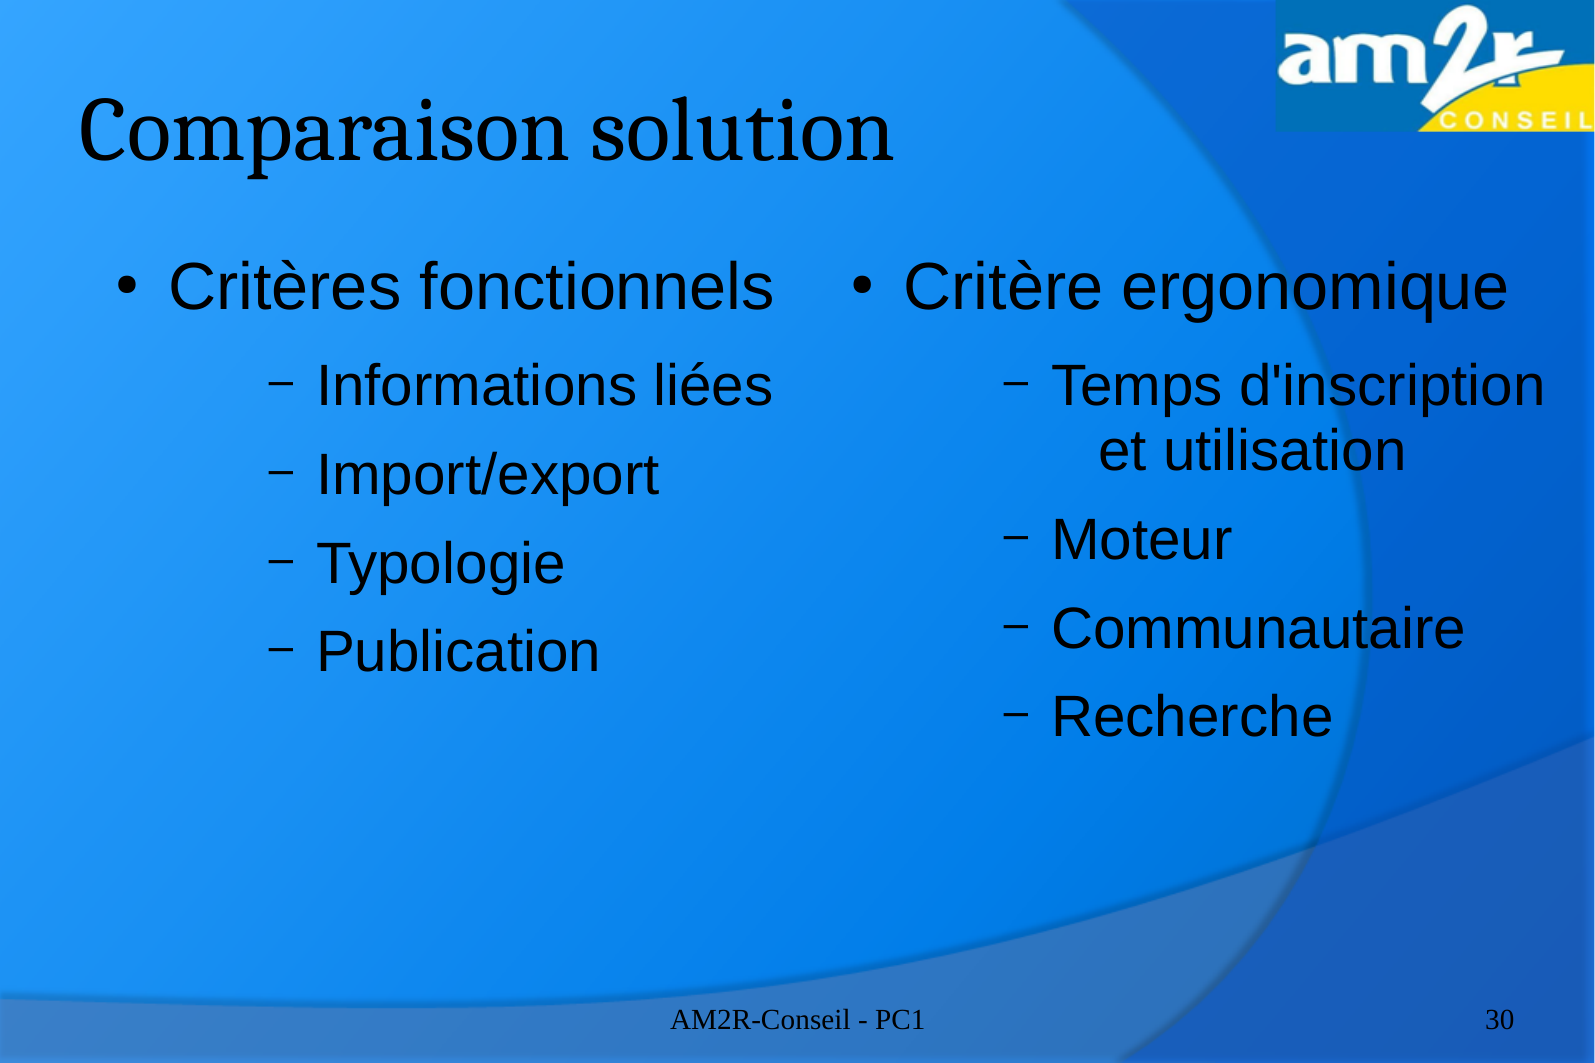

# Comparaison solution
Critères fonctionnels
Informations liées
Import/export
Typologie
Publication
Critère ergonomique
Temps d'inscription et utilisation
Moteur
Communautaire
Recherche
AM2R-Conseil - PC1
30